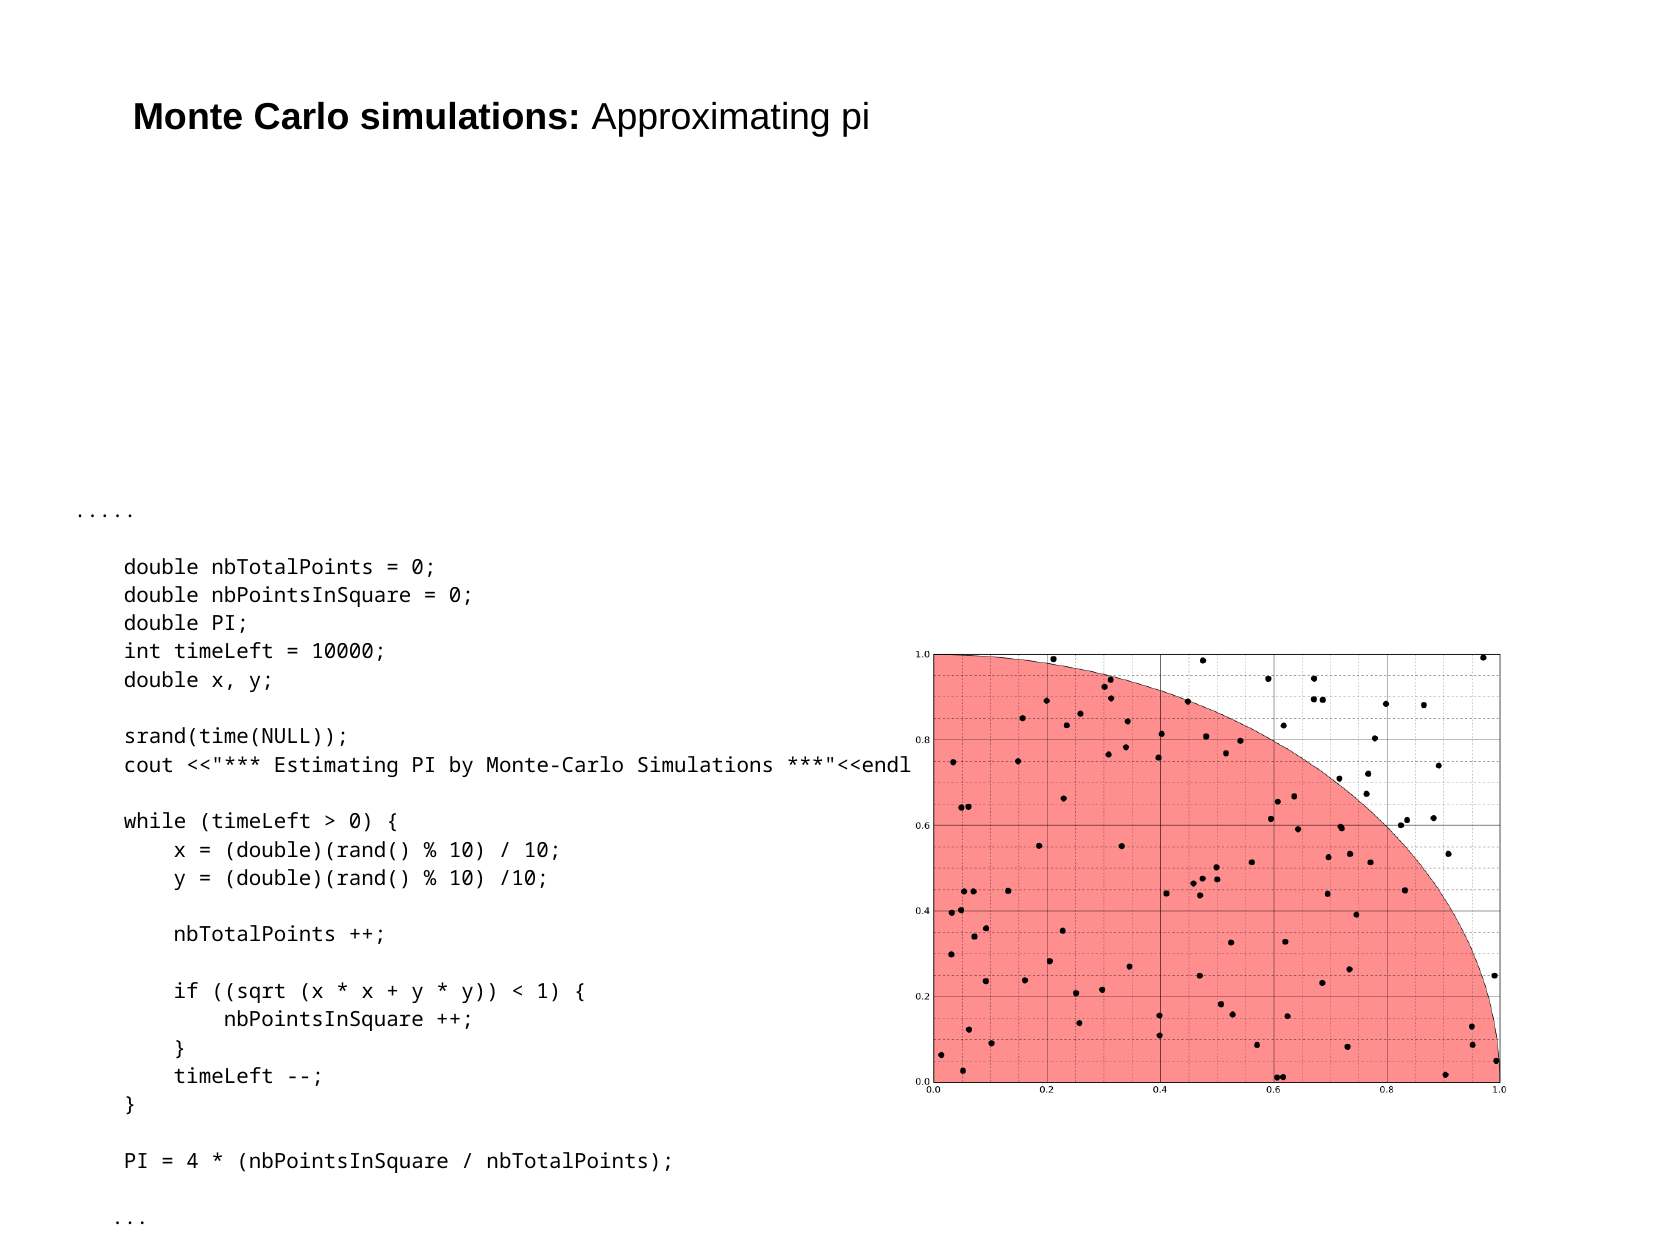

Monte Carlo simulations: Approximating pi
.....
 double nbTotalPoints = 0;
 double nbPointsInSquare = 0;
 double PI;
 int timeLeft = 10000;
 double x, y;
 srand(time(NULL));
 cout <<"*** Estimating PI by Monte-Carlo Simulations ***"<<endl;
 while (timeLeft > 0) {
 x = (double)(rand() % 10) / 10;
 y = (double)(rand() % 10) /10;
 nbTotalPoints ++;
 if ((sqrt (x * x + y * y)) < 1) {
 nbPointsInSquare ++;
 }
 timeLeft --;
 }
 PI = 4 * (nbPointsInSquare / nbTotalPoints);
 ...